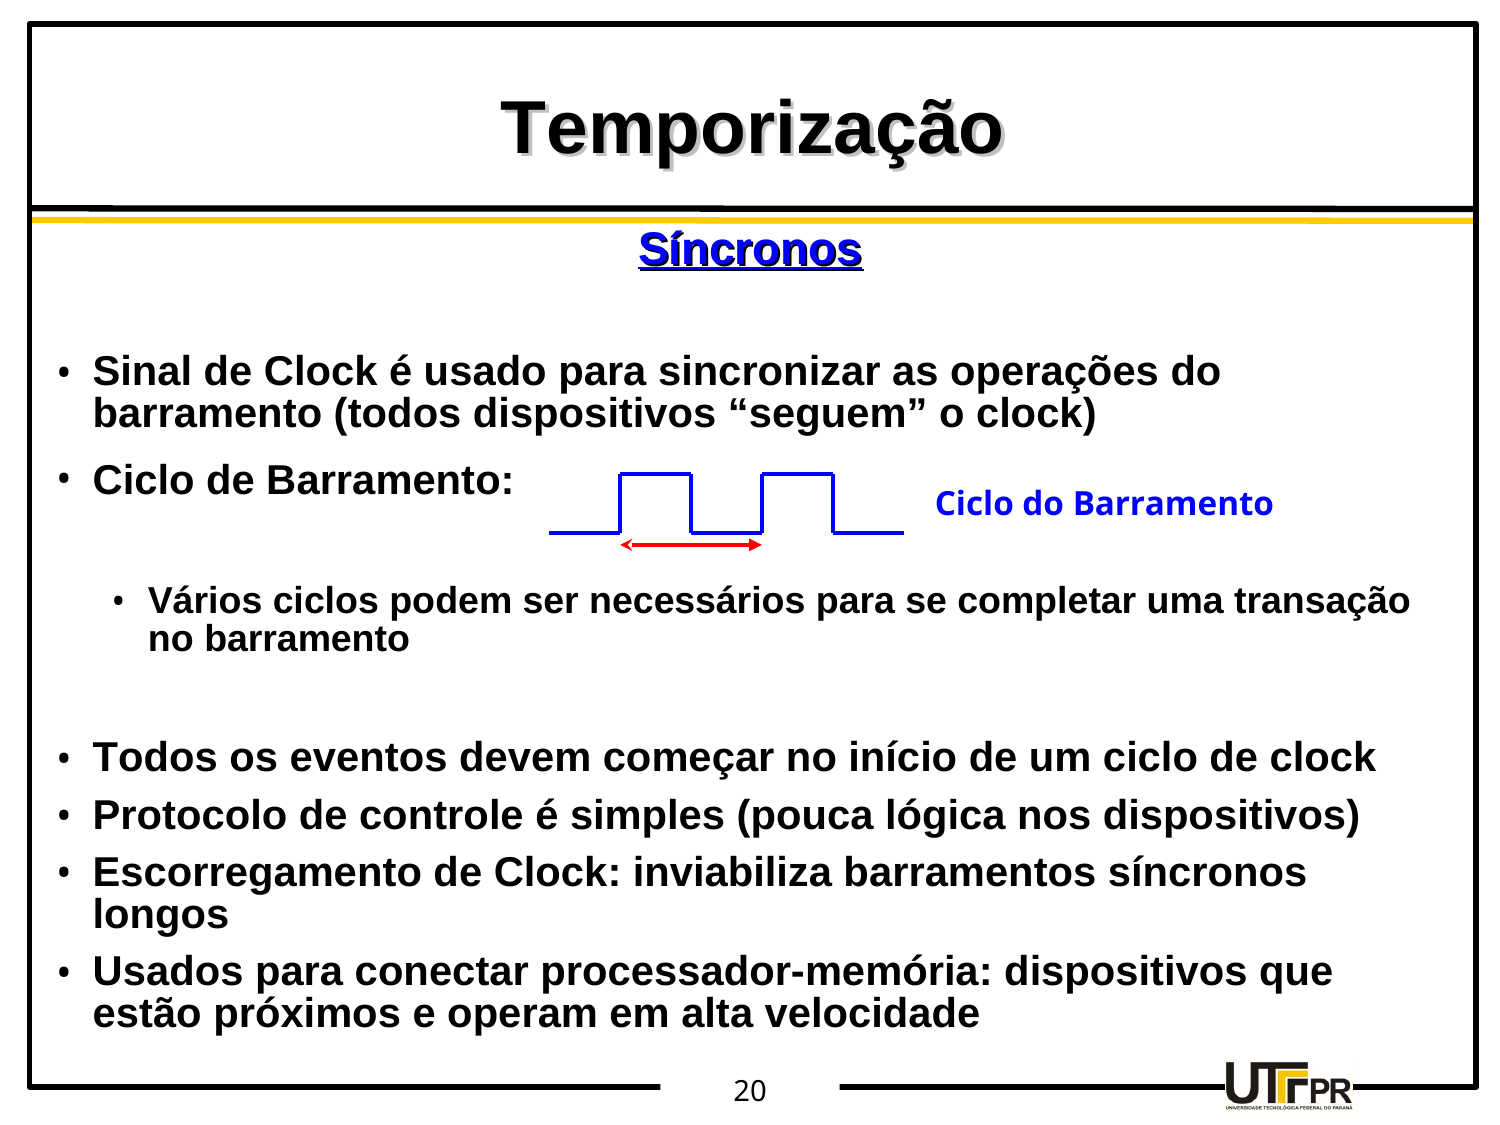

# Temporização
Síncronos
Sinal de Clock é usado para sincronizar as operações do barramento (todos dispositivos “seguem” o clock)
Ciclo de Barramento:
Vários ciclos podem ser necessários para se completar uma transação no barramento
Todos os eventos devem começar no início de um ciclo de clock
Protocolo de controle é simples (pouca lógica nos dispositivos)
Escorregamento de Clock: inviabiliza barramentos síncronos longos
Usados para conectar processador-memória: dispositivos que estão próximos e operam em alta velocidade
Ciclo do Barramento